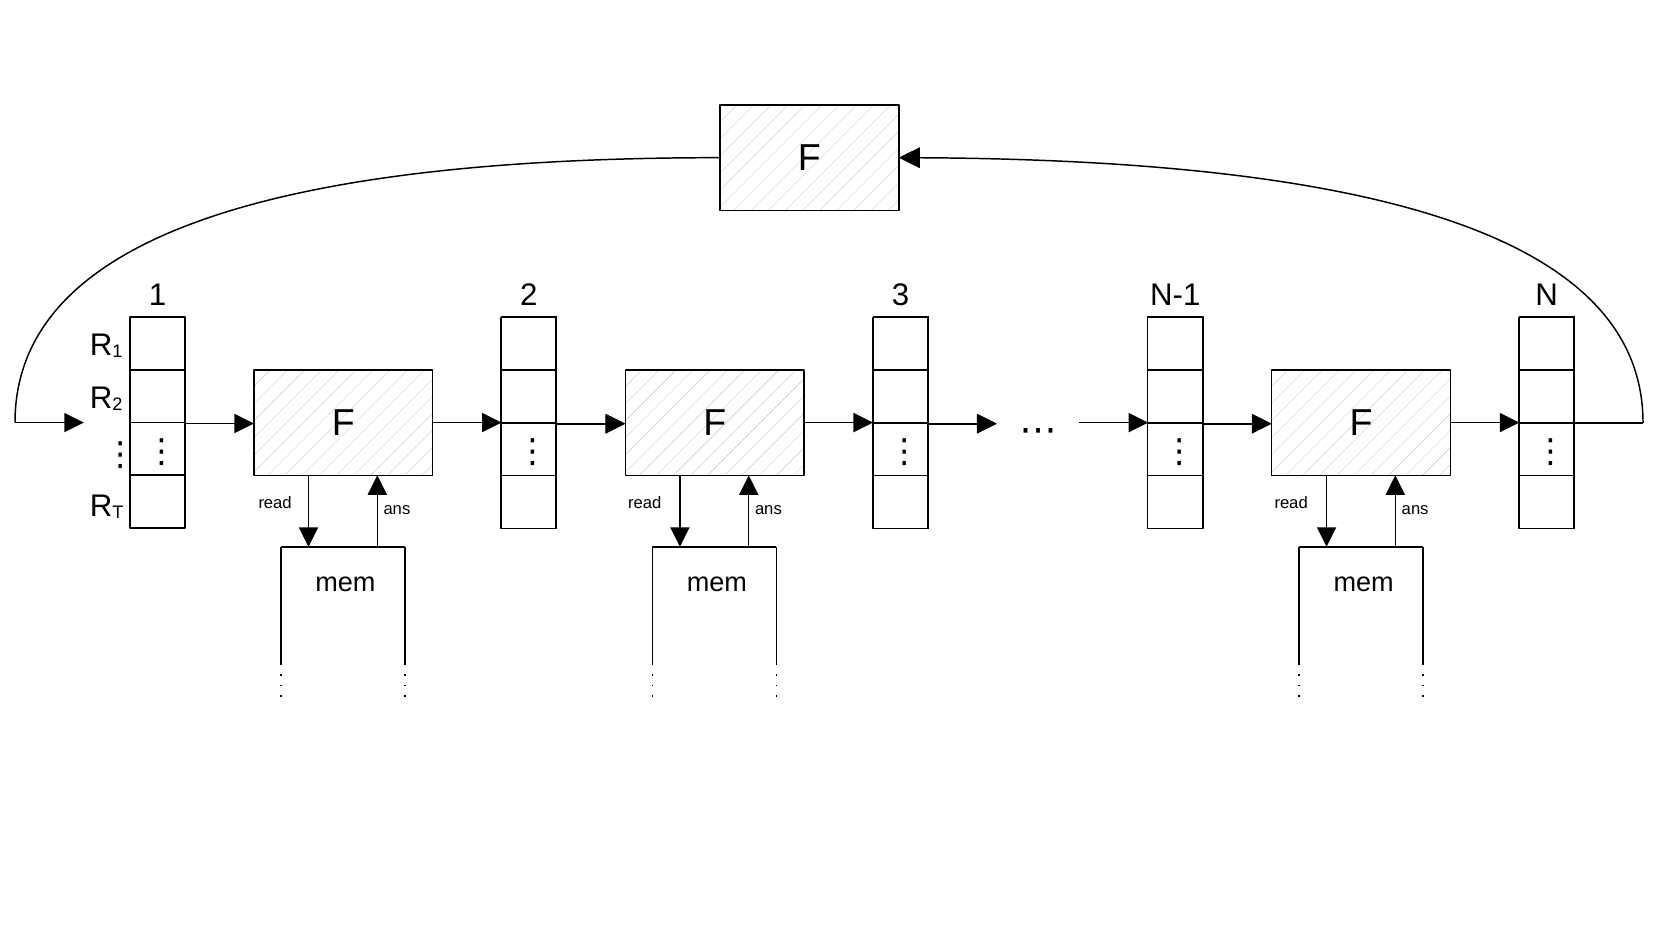

F
N-1
1
2
3
N
R1
F
F
F
R2
⋯
⋮
⋮
⋮
⋮
⋮
⋮
⋮
⋮
⋮
⋮
⋮
⋮
⋮
⋮
read
read
read
RT
ans
ans
ans
mem
mem
mem